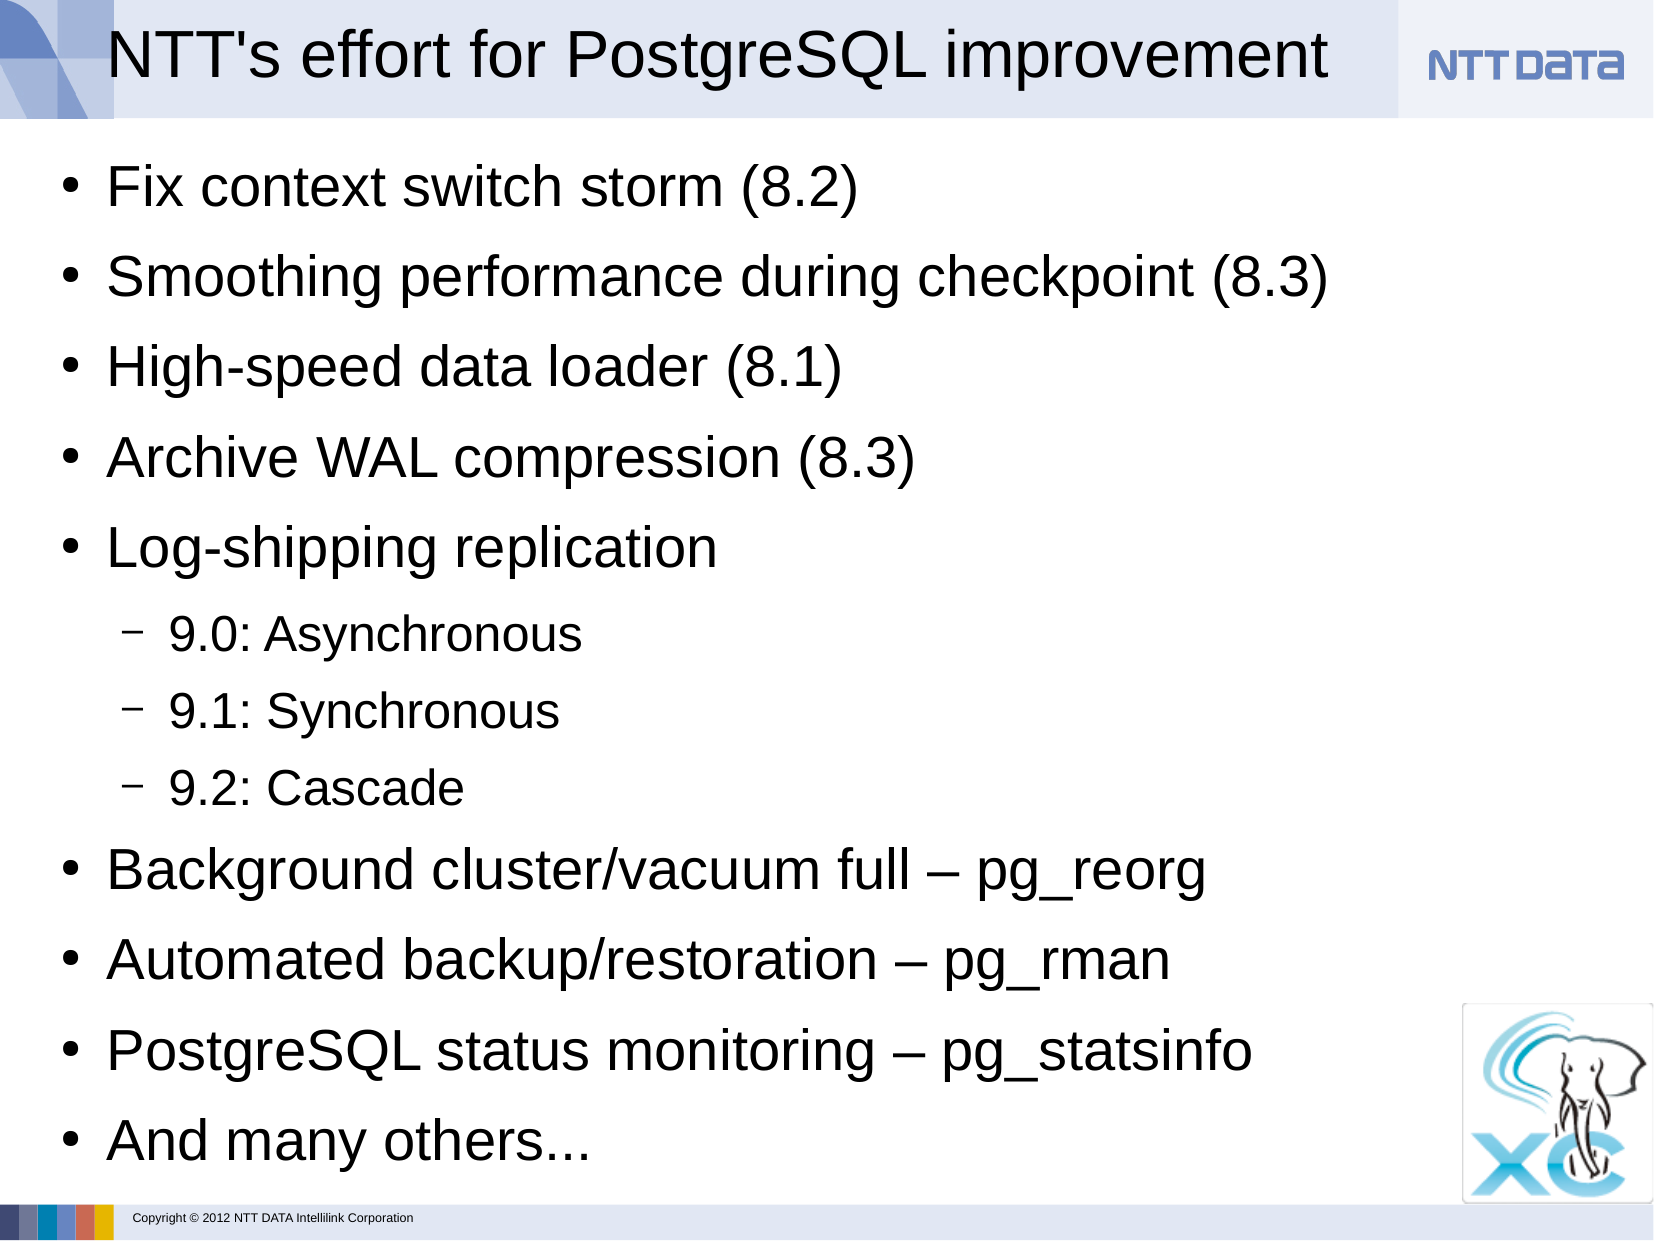

# NTT's effort for PostgreSQL improvement
Fix context switch storm (8.2)
Smoothing performance during checkpoint (8.3)
High-speed data loader (8.1)
Archive WAL compression (8.3)
Log-shipping replication
9.0: Asynchronous
9.1: Synchronous
9.2: Cascade
Background cluster/vacuum full – pg_reorg
Automated backup/restoration – pg_rman
PostgreSQL status monitoring – pg_statsinfo
And many others...